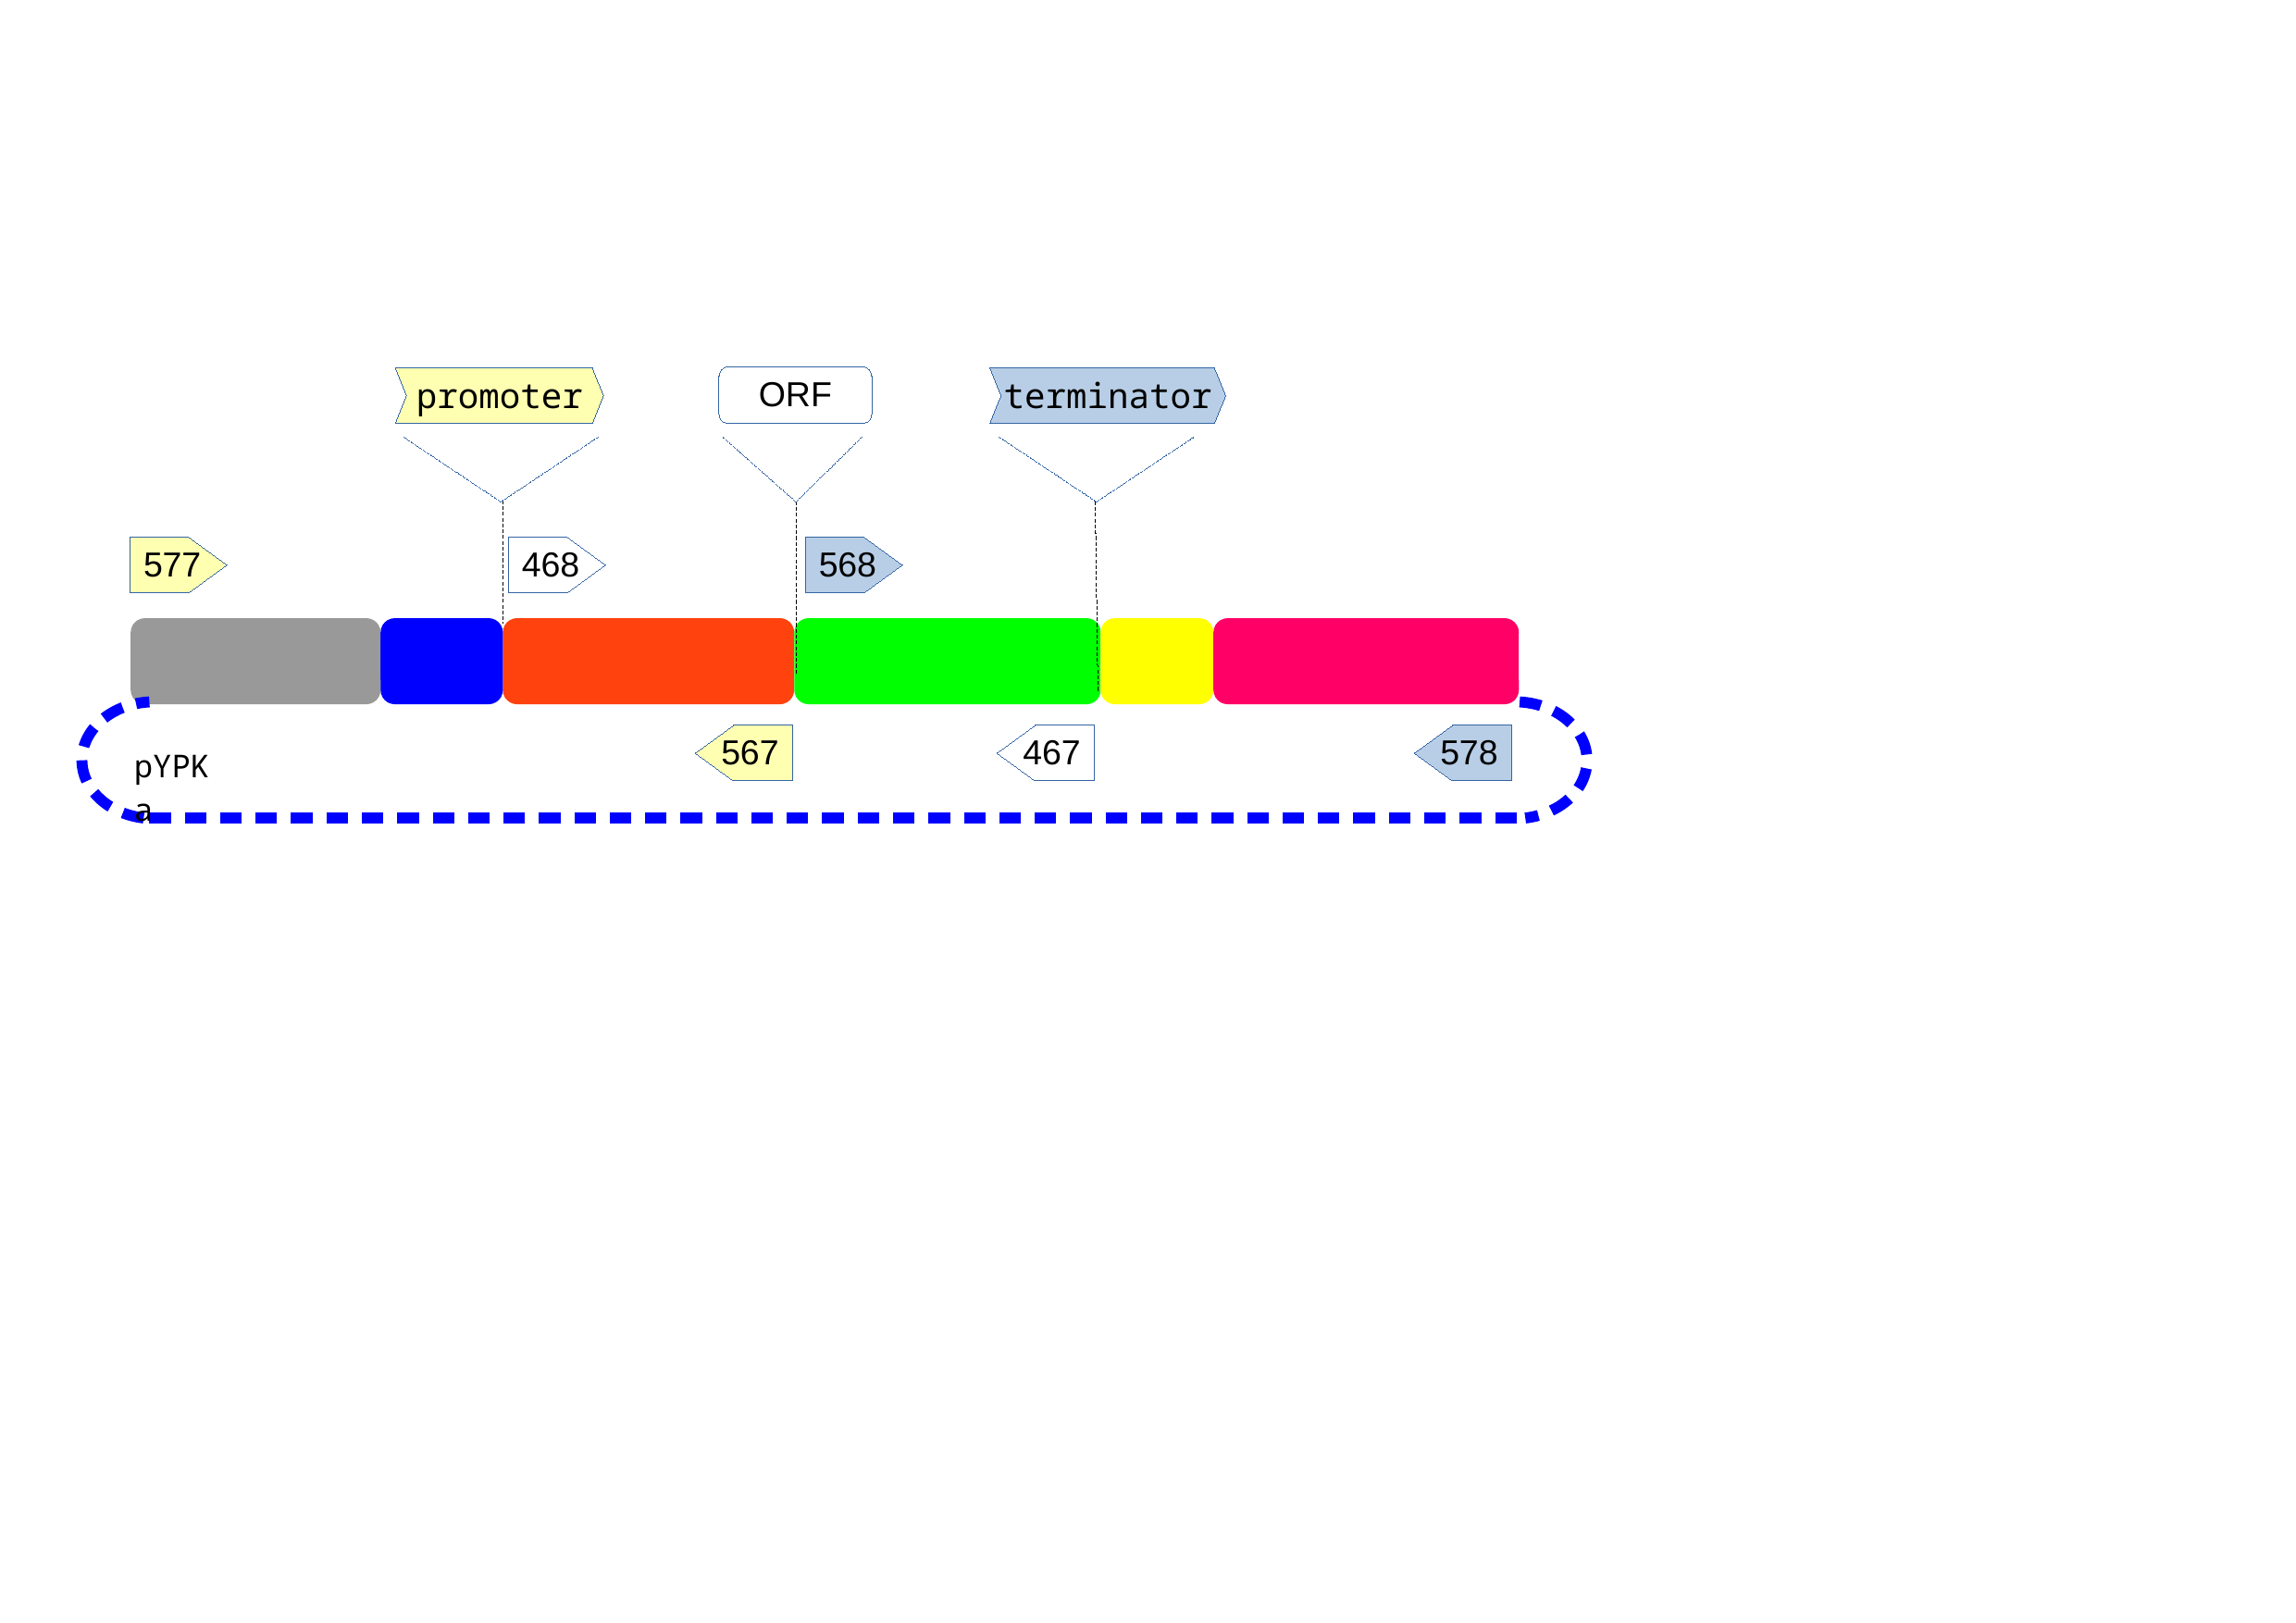

ORF
promoter
terminator
577
468
568
567
467
578
pYPKa